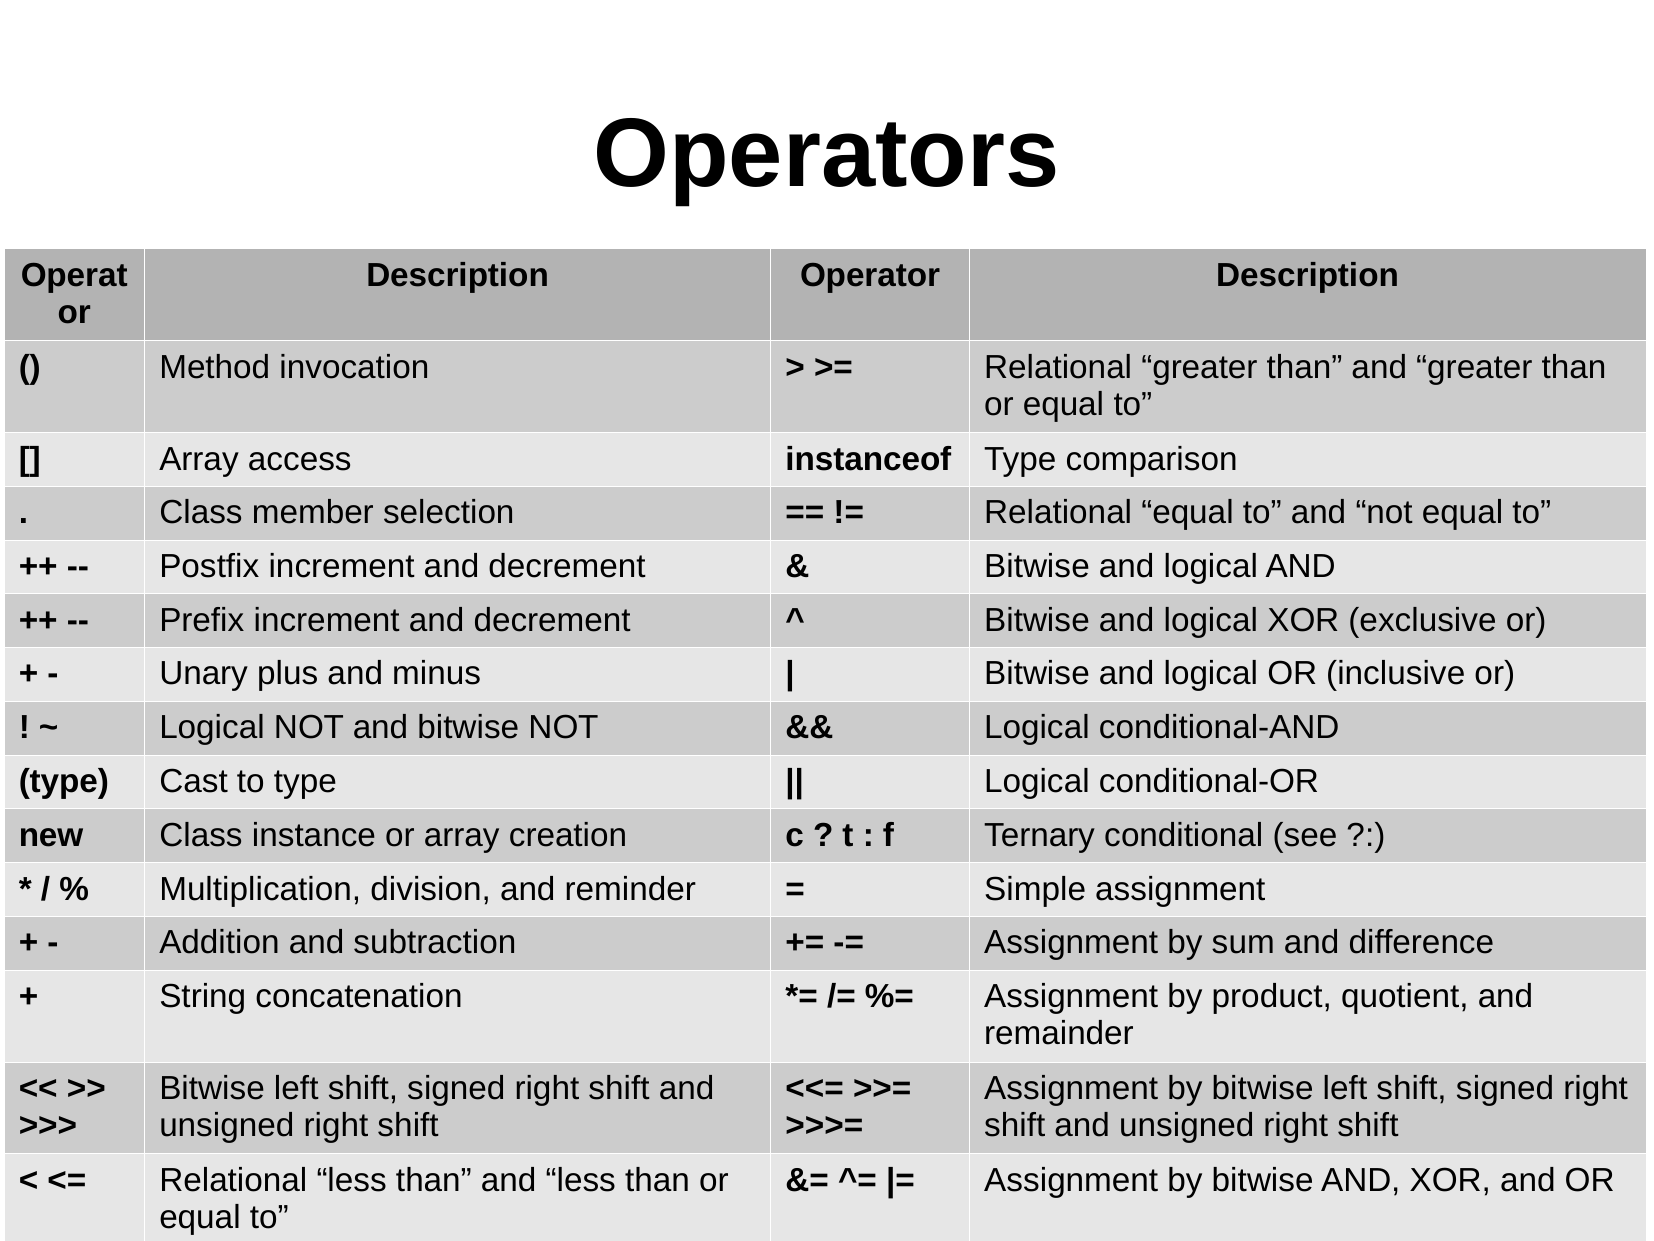

# Operators
| Operator | Description | Operator | Description |
| --- | --- | --- | --- |
| () | Method invocation | > >= | Relational “greater than” and “greater than or equal to” |
| [] | Array access | instanceof | Type comparison |
| . | Class member selection | == != | Relational “equal to” and “not equal to” |
| ++ -- | Postfix increment and decrement | & | Bitwise and logical AND |
| ++ -- | Prefix increment and decrement | ^ | Bitwise and logical XOR (exclusive or) |
| + - | Unary plus and minus | | | Bitwise and logical OR (inclusive or) |
| ! ~ | Logical NOT and bitwise NOT | && | Logical conditional-AND |
| (type) | Cast to type | || | Logical conditional-OR |
| new | Class instance or array creation | c ? t : f | Ternary conditional (see ?:) |
| \* / % | Multiplication, division, and reminder | = | Simple assignment |
| + - | Addition and subtraction | += -= | Assignment by sum and difference |
| + | String concatenation | \*= /= %= | Assignment by product, quotient, and remainder |
| << >> >>> | Bitwise left shift, signed right shift and unsigned right shift | <<= >>= >>>= | Assignment by bitwise left shift, signed right shift and unsigned right shift |
| < <= | Relational “less than” and “less than or equal to” | &= ^= |= | Assignment by bitwise AND, XOR, and OR |